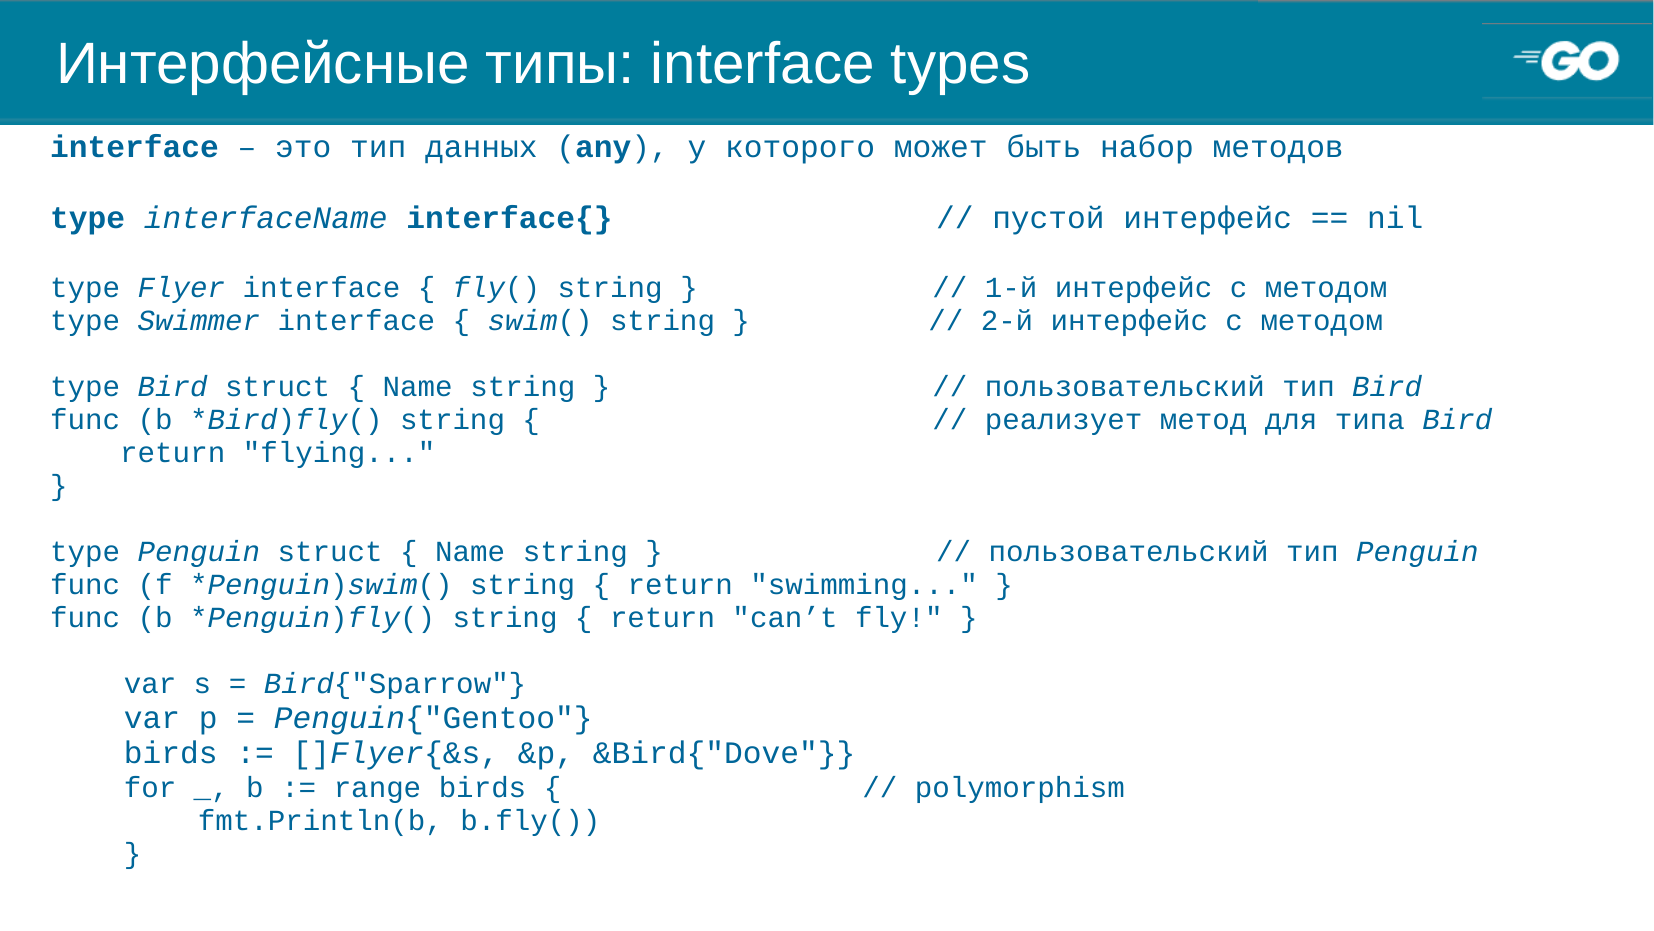

Интерфейсные типы: interface types
interface – это тип данных (any), у которого может быть набор методов
type interfaceName interface{}					// пустой интерфейс == nil
type Flyer interface { fly() string }			 // 1-й интерфейс с методом
type Swimmer interface { swim() string }	 // 2-й интерфейс с методом
type Bird struct { Name string }				 // пользовательский тип Bird
func (b *Bird)fly() string {					 // реализует метод для типа Bird
 return "flying..."
}
type Penguin struct { Name string }				// пользовательский тип Penguin
func (f *Penguin)swim() string { return "swimming..." }
func (b *Penguin)fly() string { return "can’t fly!" }
	var s = Bird{"Sparrow"}
	var p = Penguin{"Gentoo"}
	birds := []Flyer{&s, &p, &Bird{"Dove"}}
	for _, b := range birds {					// polymorphism
 		fmt.Println(b, b.fly())
	}